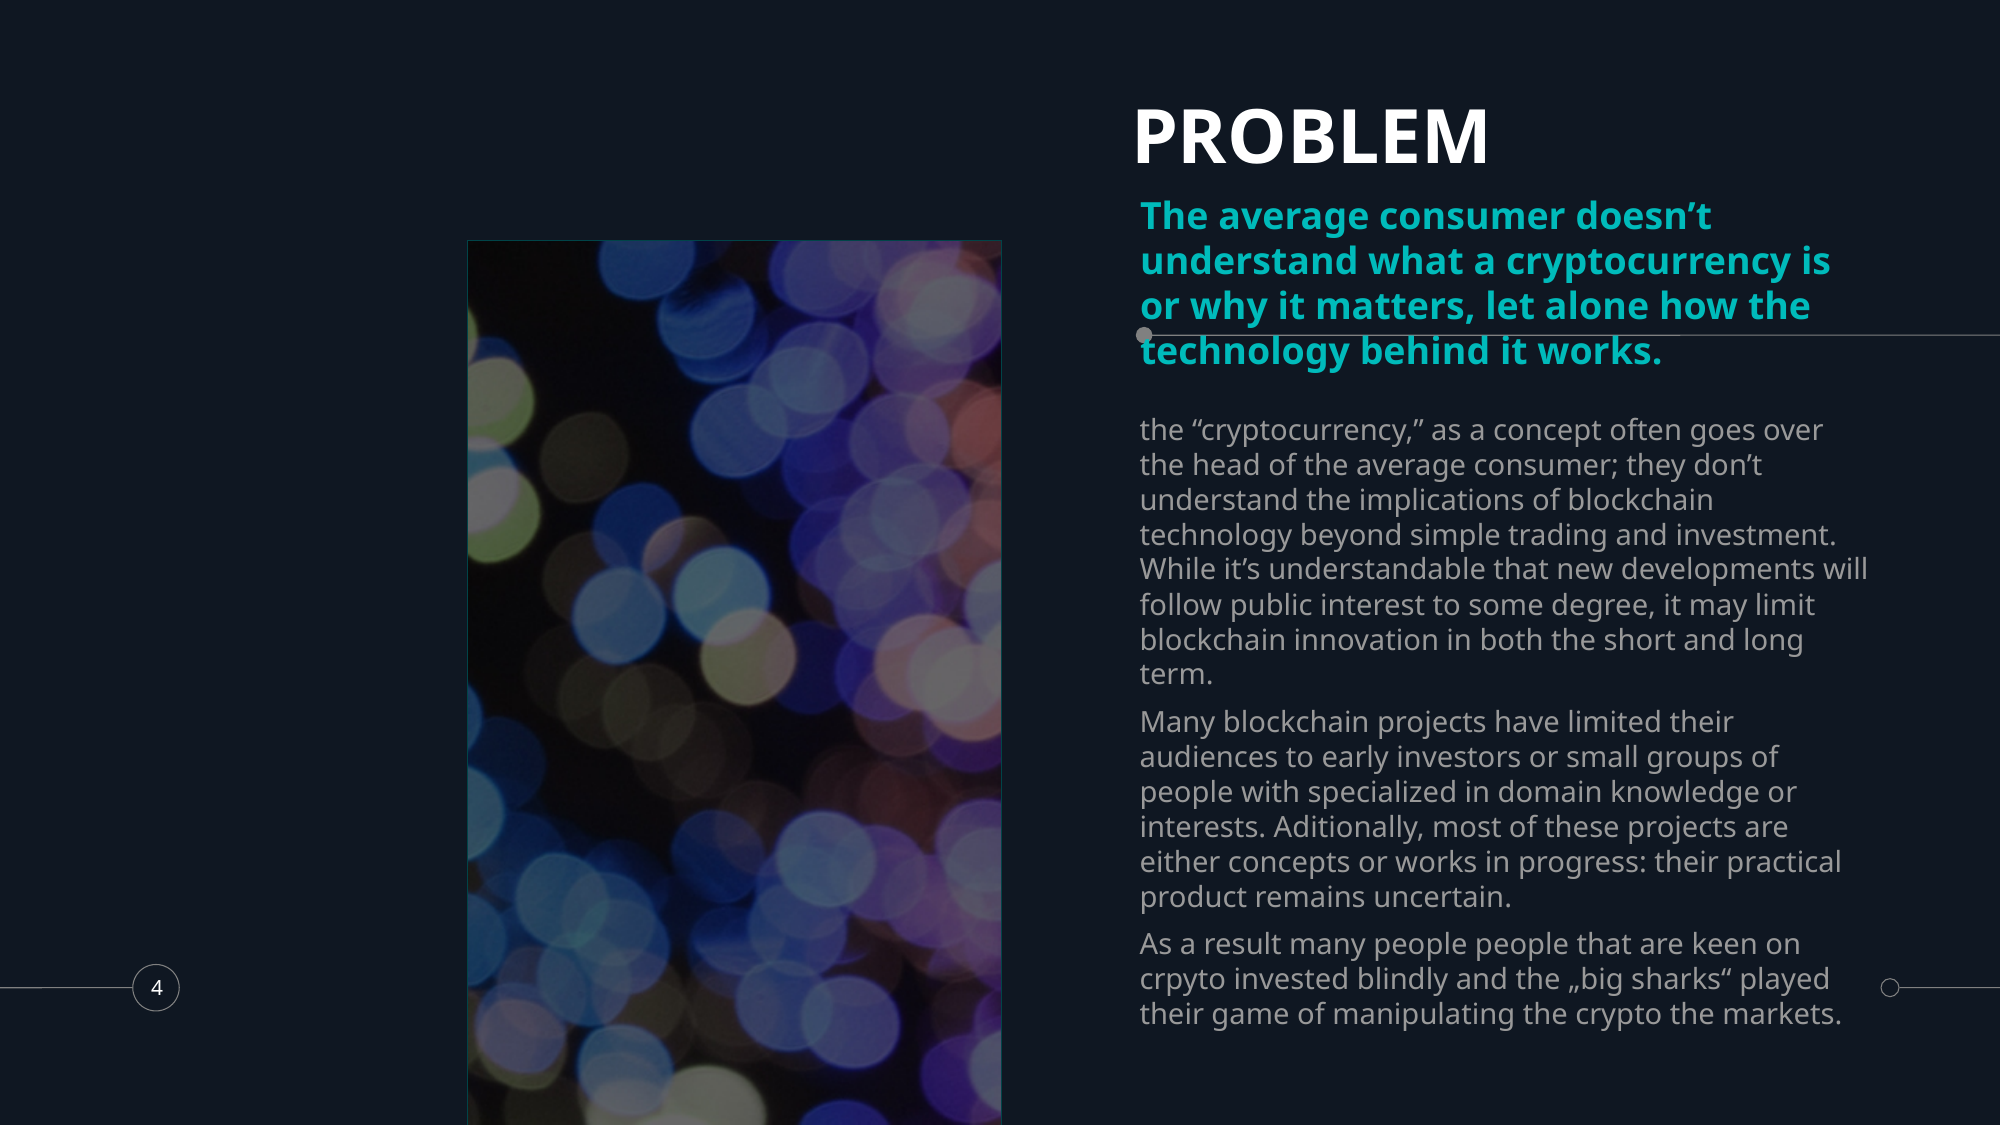

# PROBLEM
The average consumer doesn’t understand what a cryptocurrency is or why it matters, let alone how the technology behind it works.
the “cryptocurrency,” as a concept often goes over the head of the average consumer; they don’t understand the implications of blockchain technology beyond simple trading and investment. While it’s understandable that new developments will follow public interest to some degree, it may limit blockchain innovation in both the short and long term.
Many blockchain projects have limited their audiences to early investors or small groups of people with specialized in domain knowledge or interests. Aditionally, most of these projects are either concepts or works in progress: their practical product remains uncertain.
As a result many people people that are keen on crpyto invested blindly and the „big sharks“ played their game of manipulating the crypto the markets.